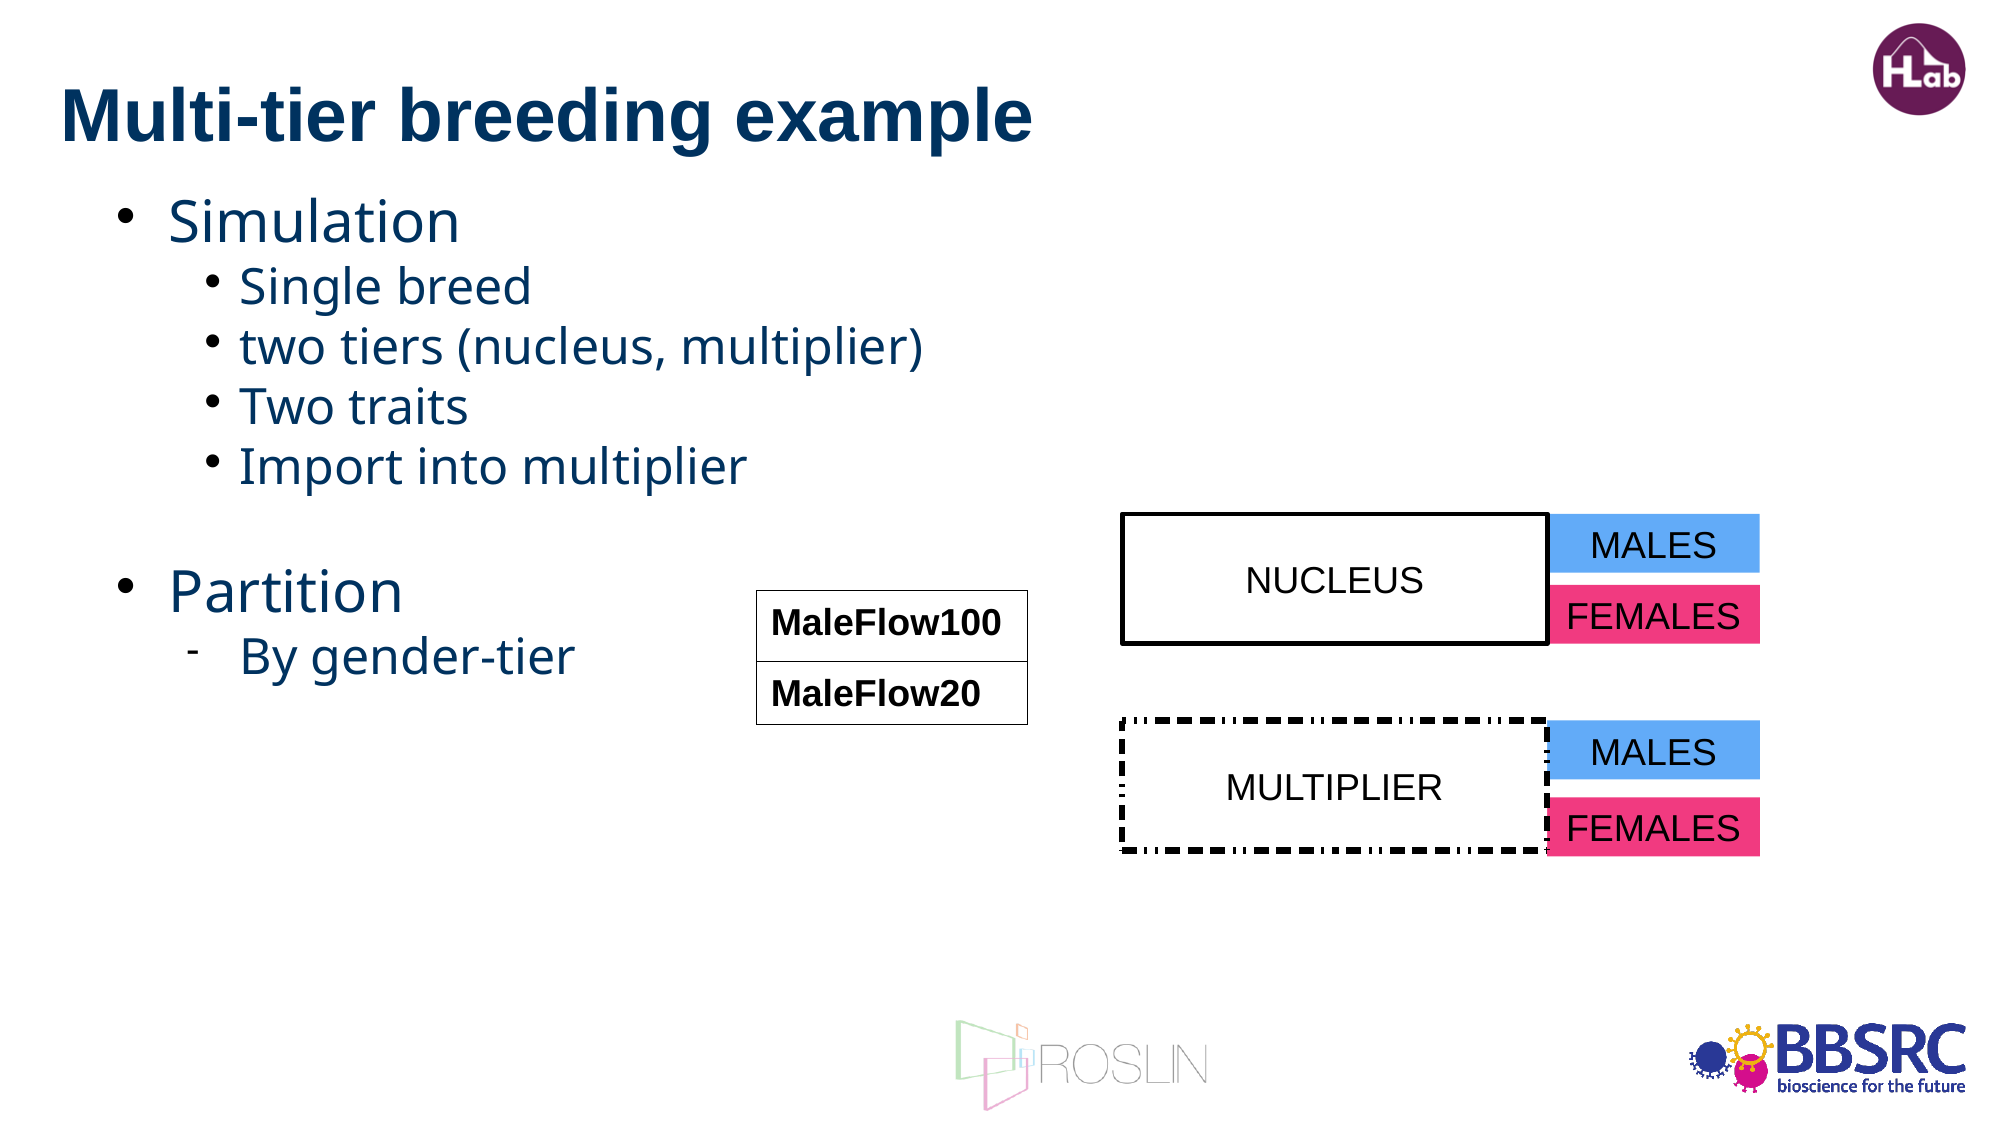

Multi-tier breeding example
Simulation
Single breed
two tiers (nucleus, multiplier)
Two traits
Import into multiplier
Partition
By gender-tier
MALES
NUCLEUS
FEMALES
MaleFlow100
MaleFlow20
MALES
MULTIPLIER
FEMALES